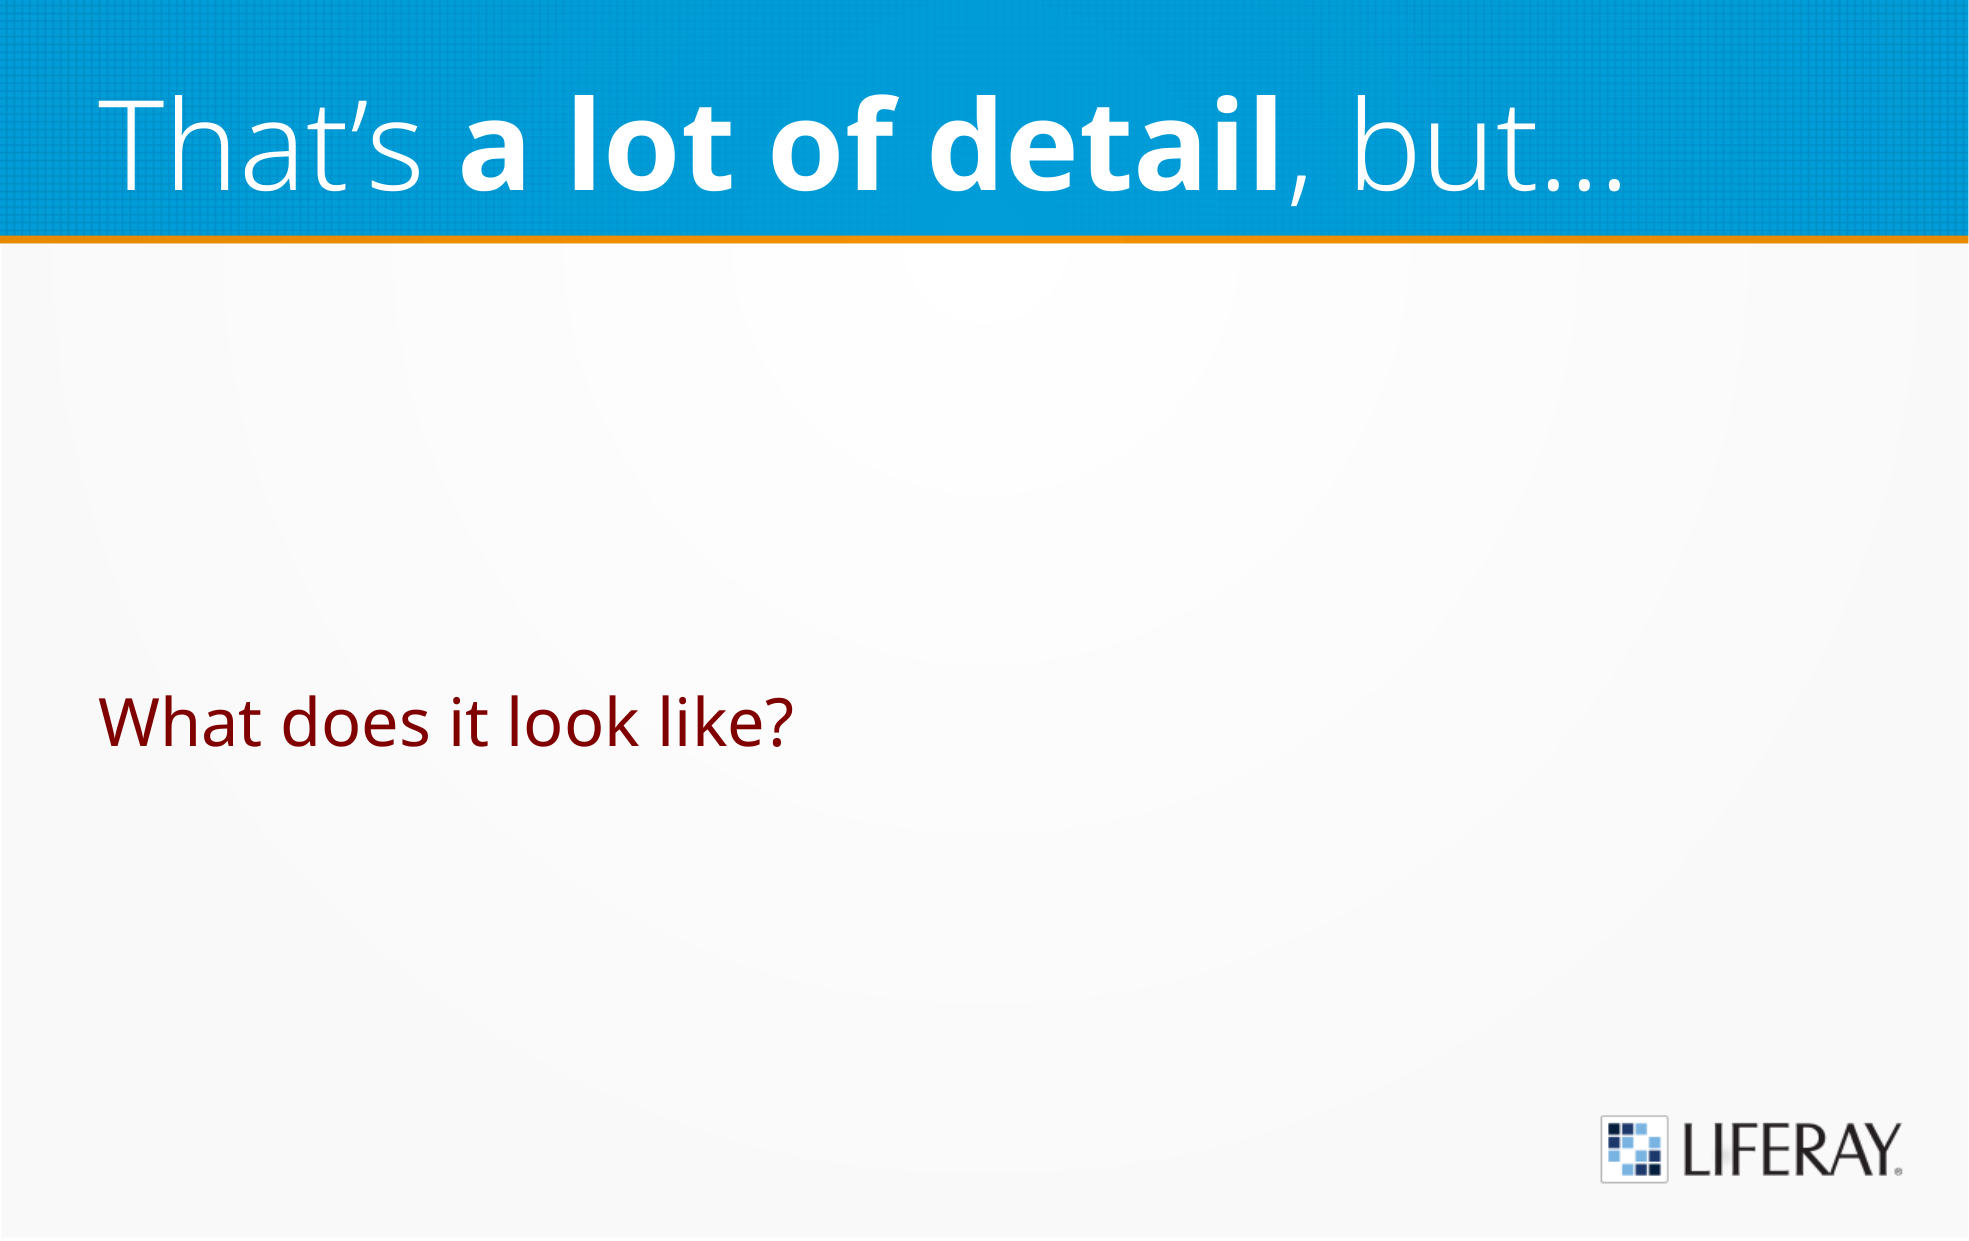

# That’s a lot of detail, but...
What does it look like?